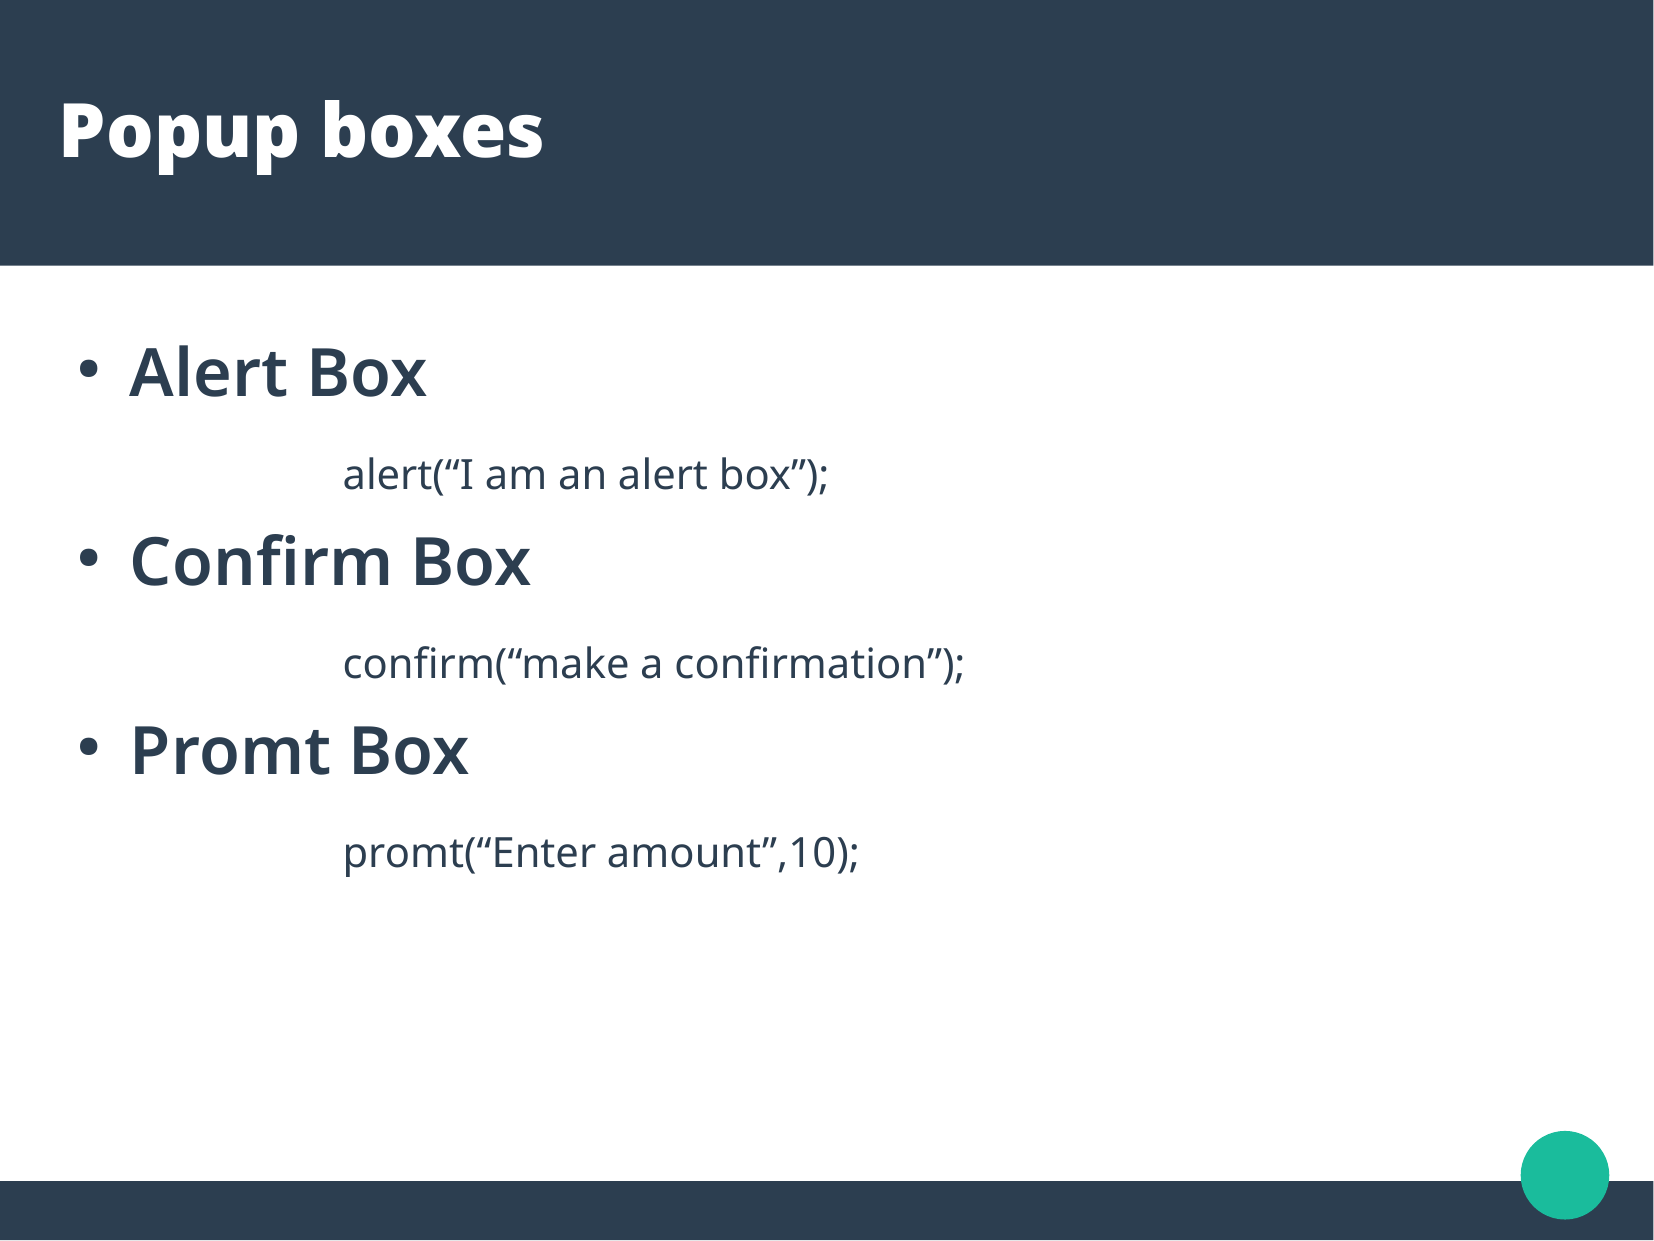

# Popup boxes
Alert Box
alert(“I am an alert box”);
Confirm Box
confirm(“make a confirmation”);
Promt Box
promt(“Enter amount”,10);